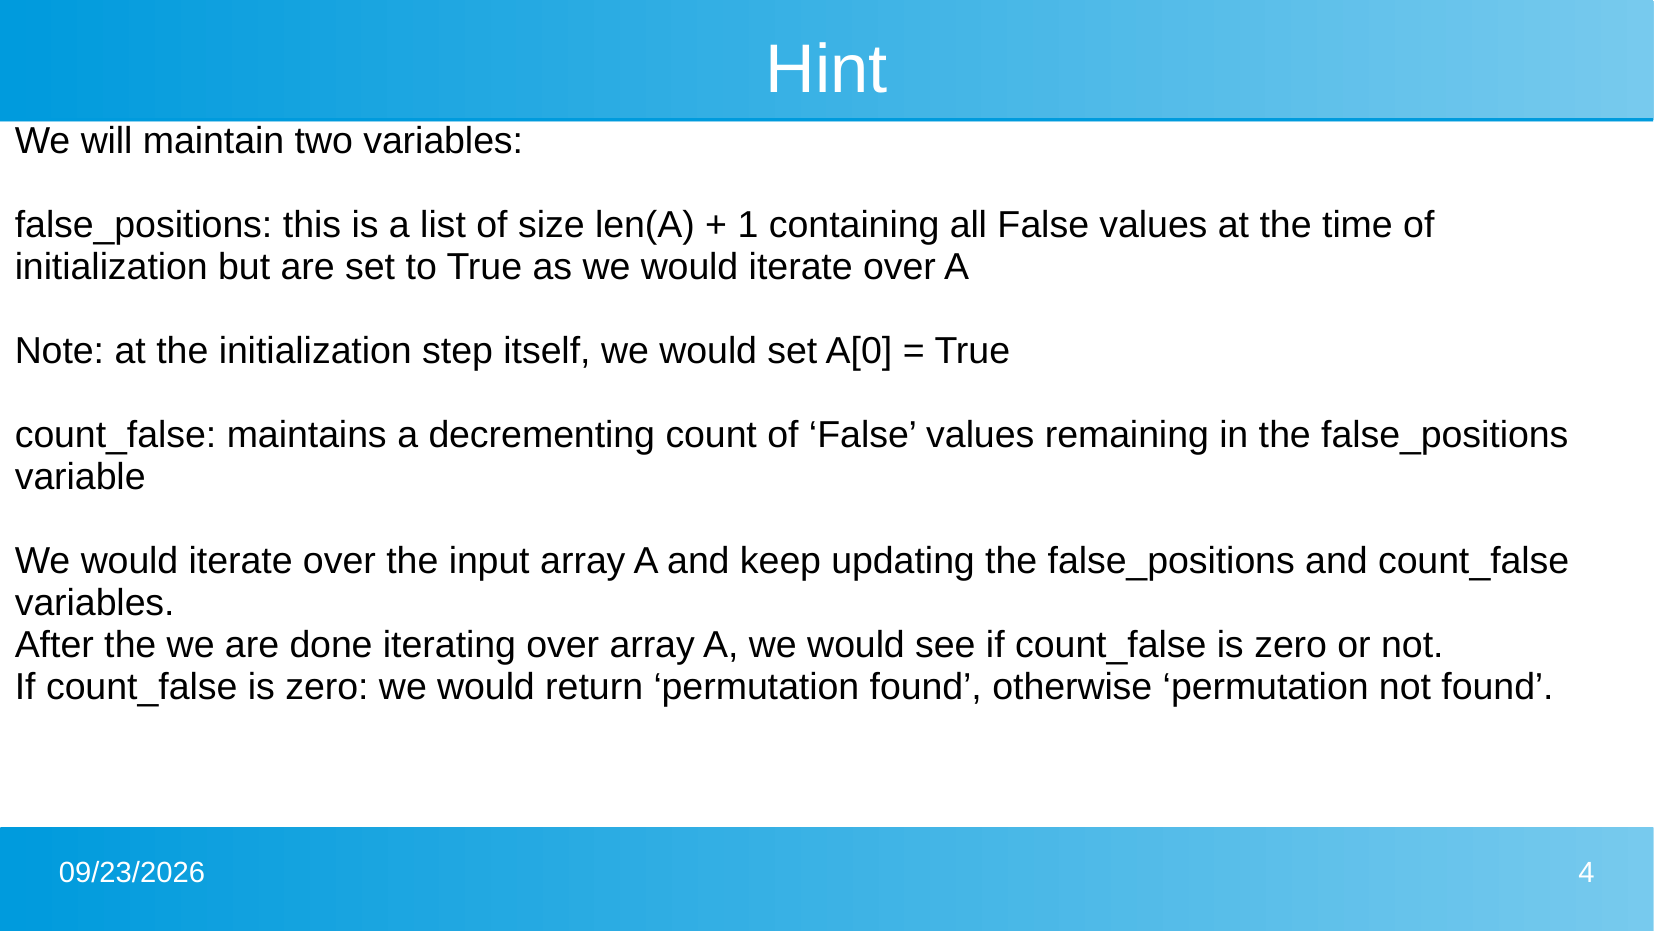

# Hint
We will maintain two variables:
false_positions: this is a list of size len(A) + 1 containing all False values at the time of initialization but are set to True as we would iterate over A
Note: at the initialization step itself, we would set A[0] = True
count_false: maintains a decrementing count of ‘False’ values remaining in the false_positions variable
We would iterate over the input array A and keep updating the false_positions and count_false variables.
After the we are done iterating over array A, we would see if count_false is zero or not.
If count_false is zero: we would return ‘permutation found’, otherwise ‘permutation not found’.
4